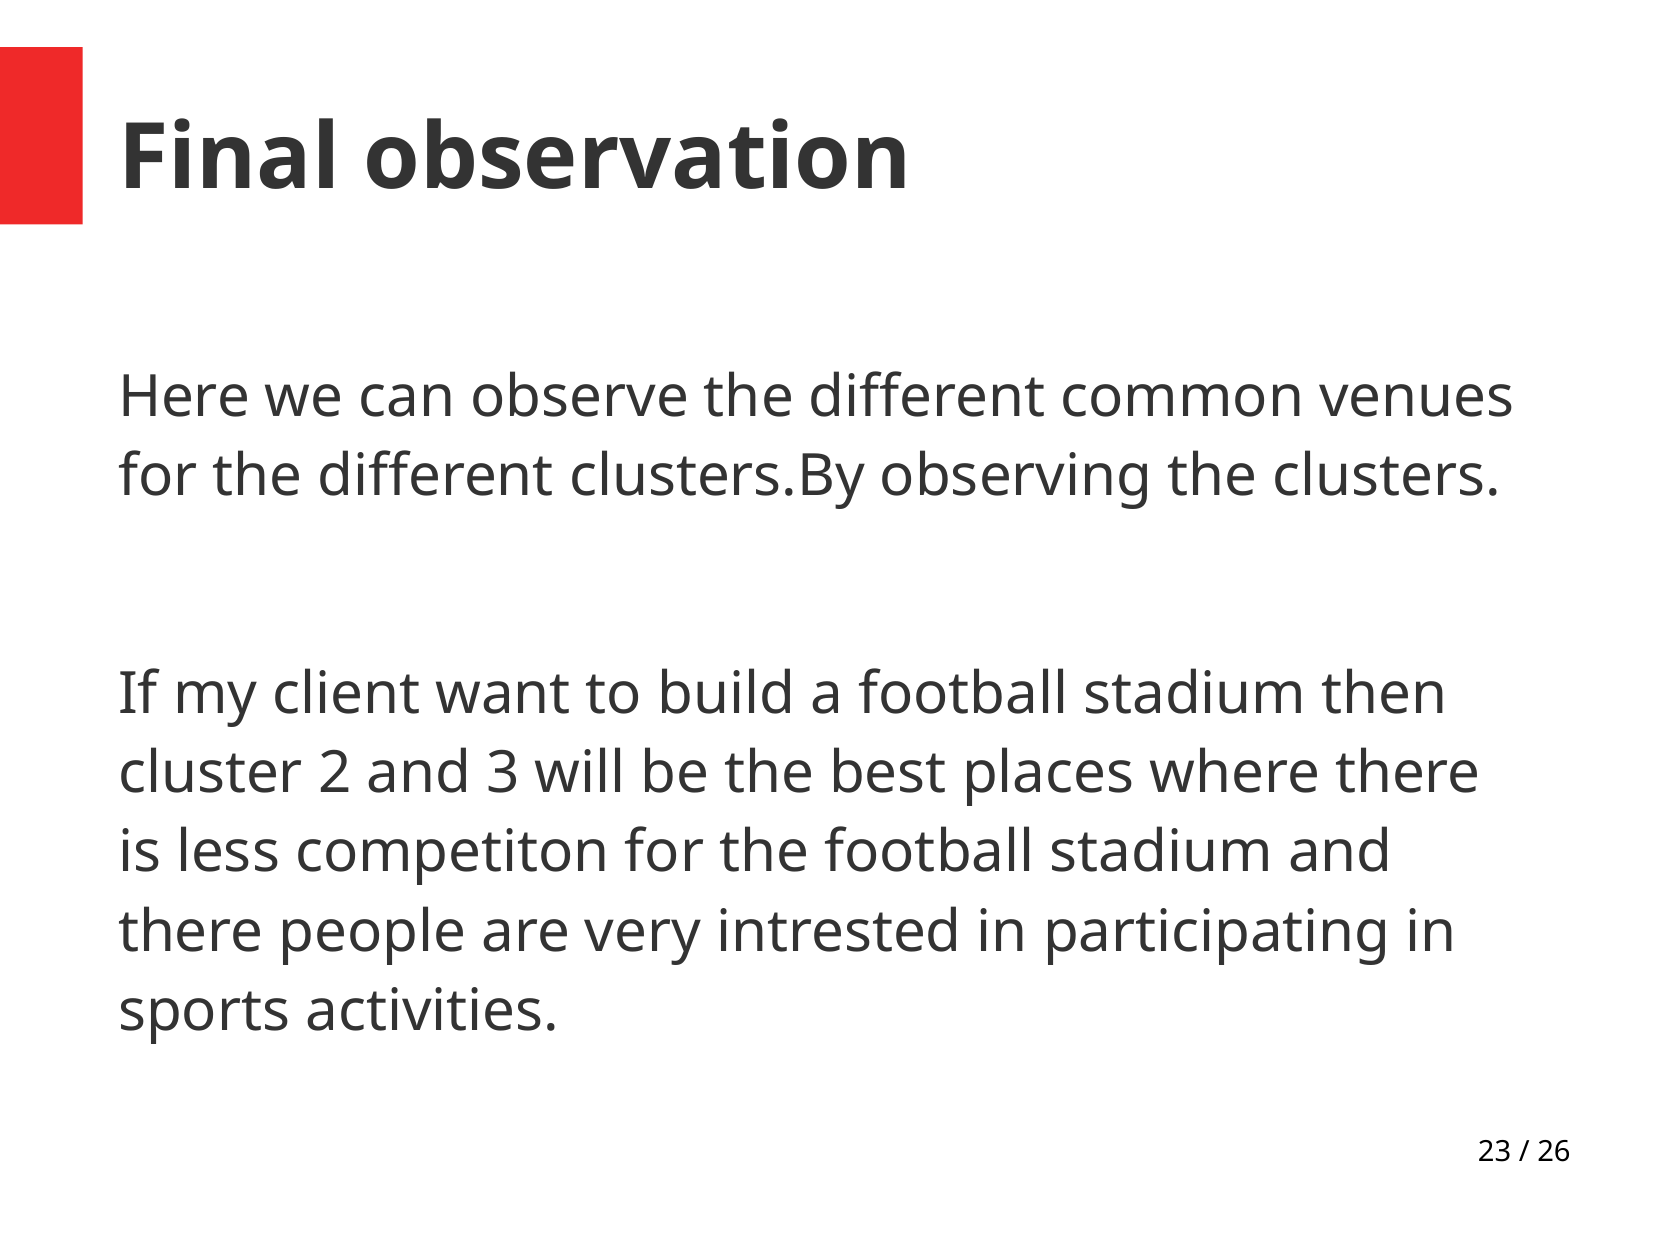

# Final observation
Here we can observe the different common venues for the different clusters.By observing the clusters.
If my client want to build a football stadium then cluster 2 and 3 will be the best places where there is less competiton for the football stadium and there people are very intrested in participating in sports activities.
23